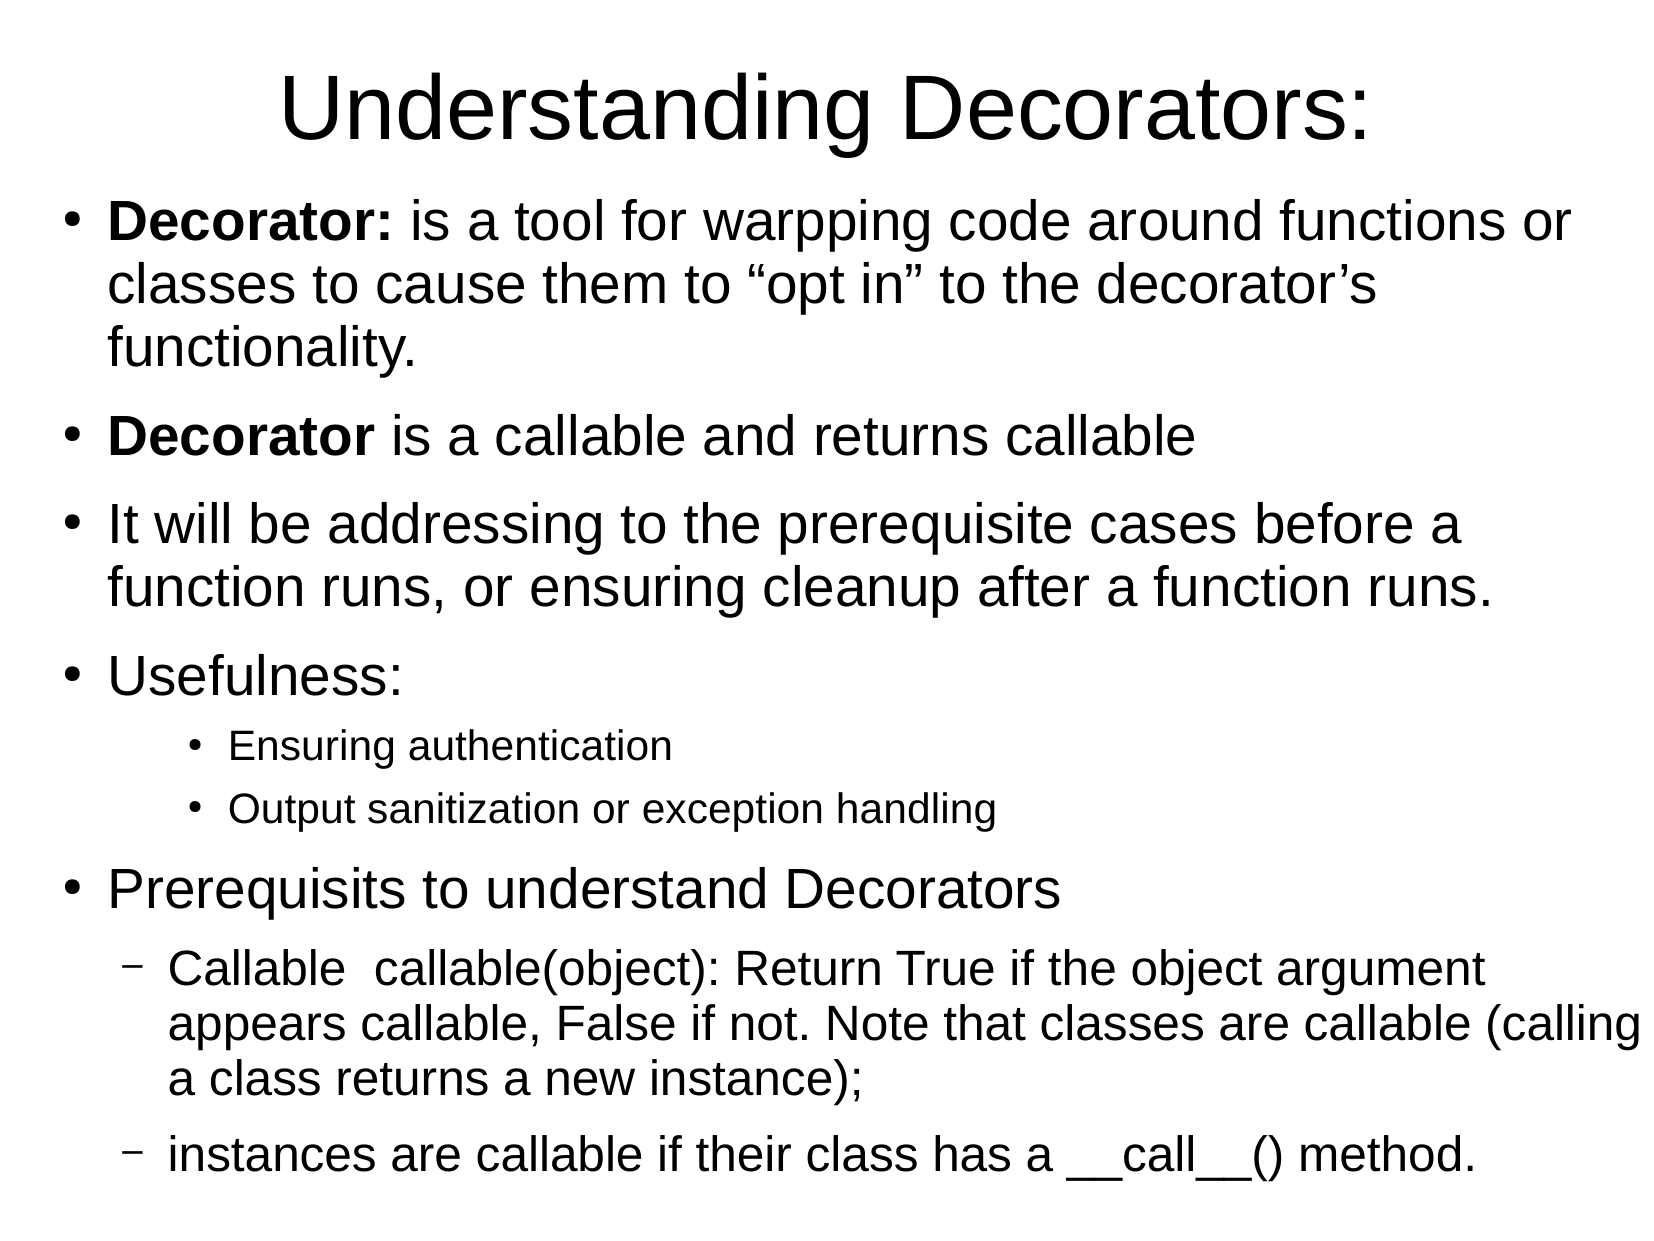

# Understanding Decorators:
Decorator: is a tool for warpping code around functions or classes to cause them to “opt in” to the decorator’s functionality.
Decorator is a callable and returns callable
It will be addressing to the prerequisite cases before a function runs, or ensuring cleanup after a function runs.
Usefulness:
Ensuring authentication
Output sanitization or exception handling
Prerequisits to understand Decorators
Callable callable(object): Return True if the object argument appears callable, False if not. Note that classes are callable (calling a class returns a new instance);
instances are callable if their class has a __call__() method.